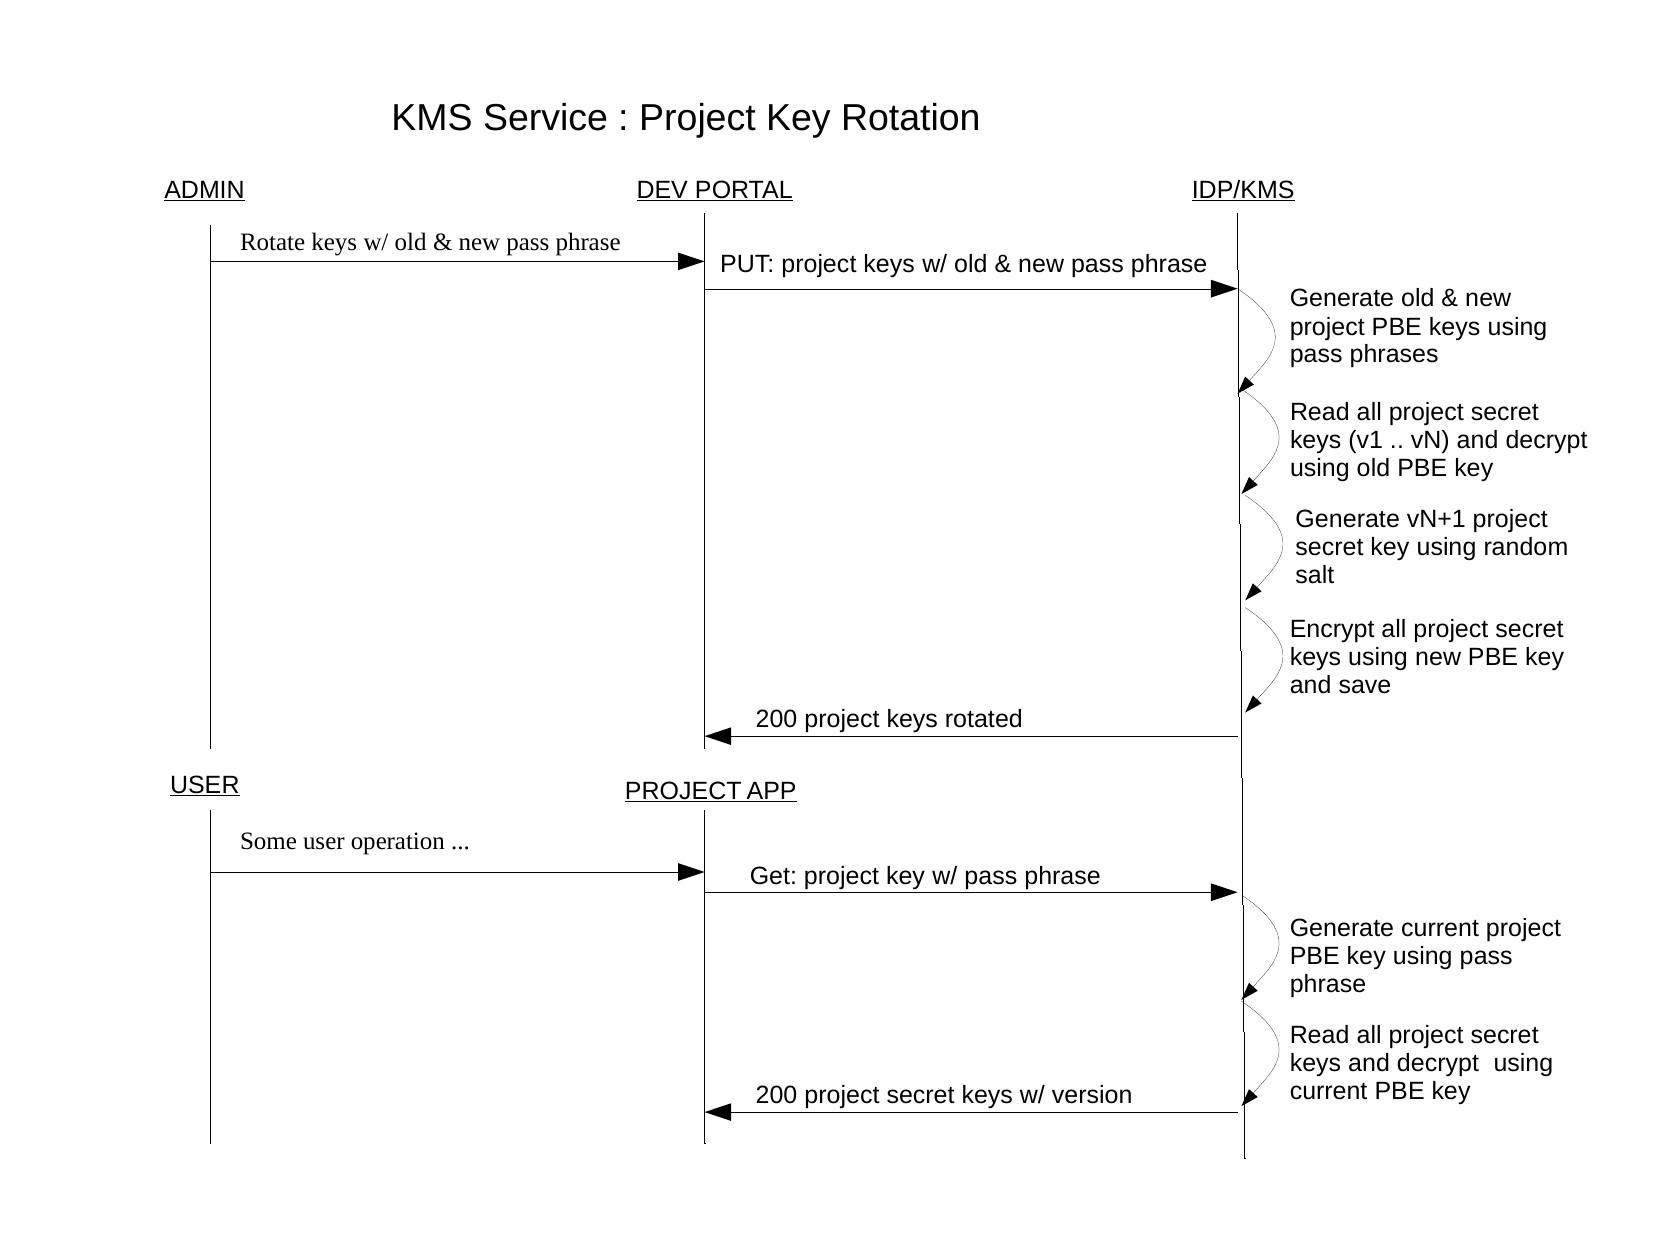

KMS Service : Project Key Rotation
ADMIN
DEV PORTAL
IDP/KMS
Rotate keys w/ old & new pass phrase
PUT: project keys w/ old & new pass phrase
Generate old & new project PBE keys using pass phrases
Read all project secret keys (v1 .. vN) and decrypt using old PBE key
Generate vN+1 project secret key using random salt
Encrypt all project secret keys using new PBE key and save
200 project keys rotated
USER
PROJECT APP
Some user operation ...
Get: project key w/ pass phrase
Generate current project PBE key using pass phrase
Read all project secret keys and decrypt using current PBE key
200 project secret keys w/ version